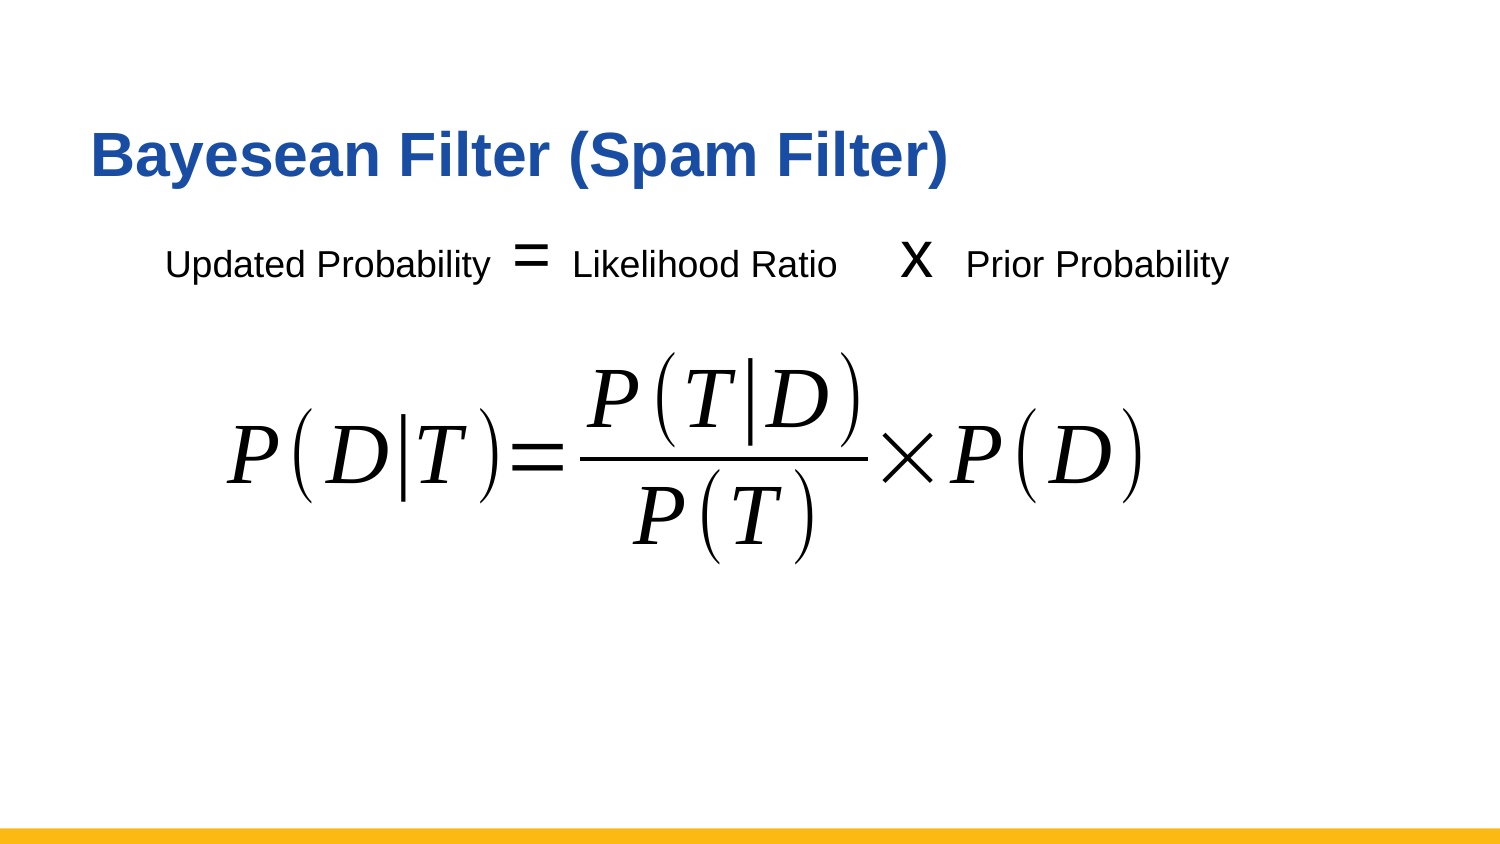

# Bayesean Filter (Spam Filter)
Updated Probability = Likelihood Ratio x Prior Probability